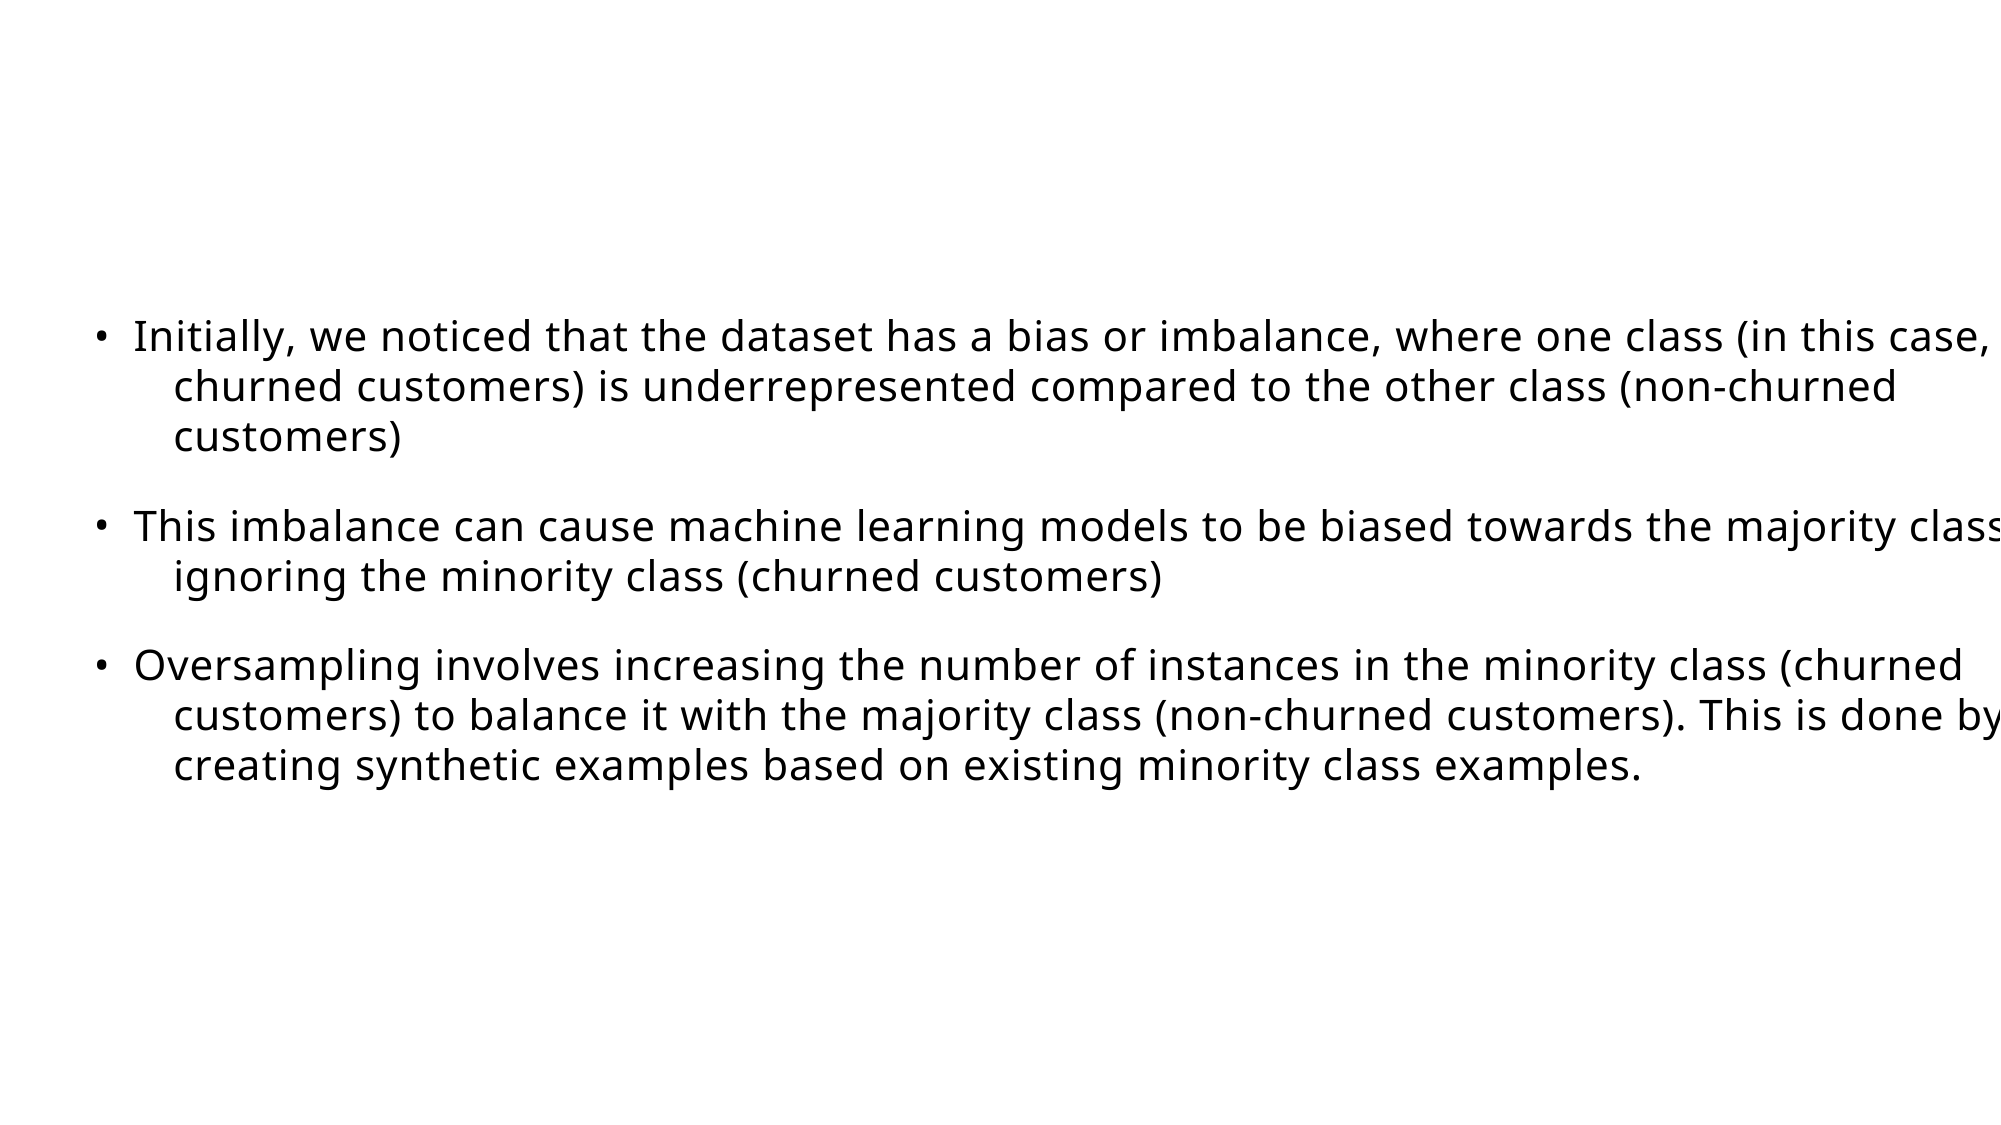

Oversample the training data
Initially, we noticed that the dataset has a bias or imbalance, where one class (in this case, churned customers) is underrepresented compared to the other class (non-churned customers)
This imbalance can cause machine learning models to be biased towards the majority class, ignoring the minority class (churned customers)
Oversampling involves increasing the number of instances in the minority class (churned customers) to balance it with the majority class (non-churned customers). This is done by creating synthetic examples based on existing minority class examples.